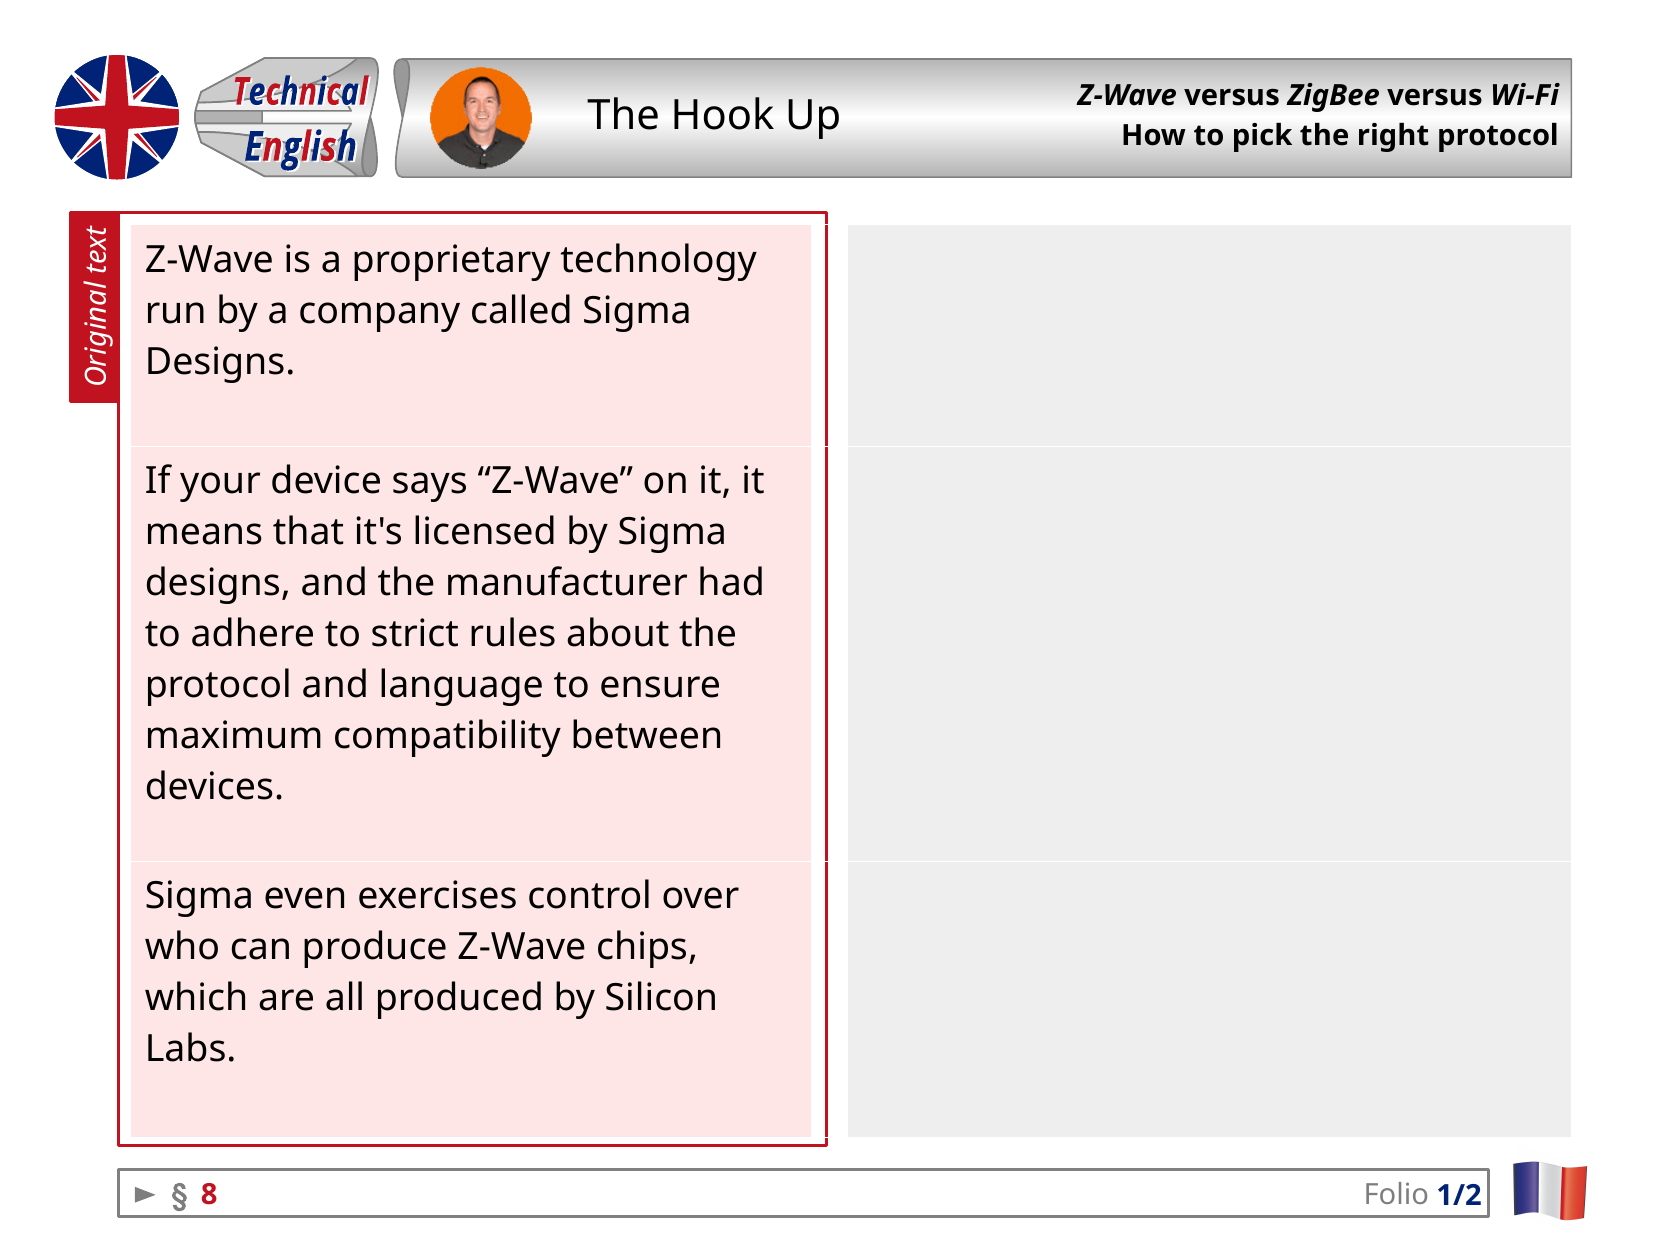

#
| Z-Wave is a proprietary technology run by a company called Sigma Designs. | | |
| --- | --- | --- |
| If your device says “Z-Wave” on it, it means that it's licensed by Sigma designs, and the manufacturer had to adhere to strict rules about the protocol and language to ensure maximum compatibility between devices. | | |
| Sigma even exercises control over who can produce Z-Wave chips, which are all produced by Silicon Labs. | | |
8
1/2